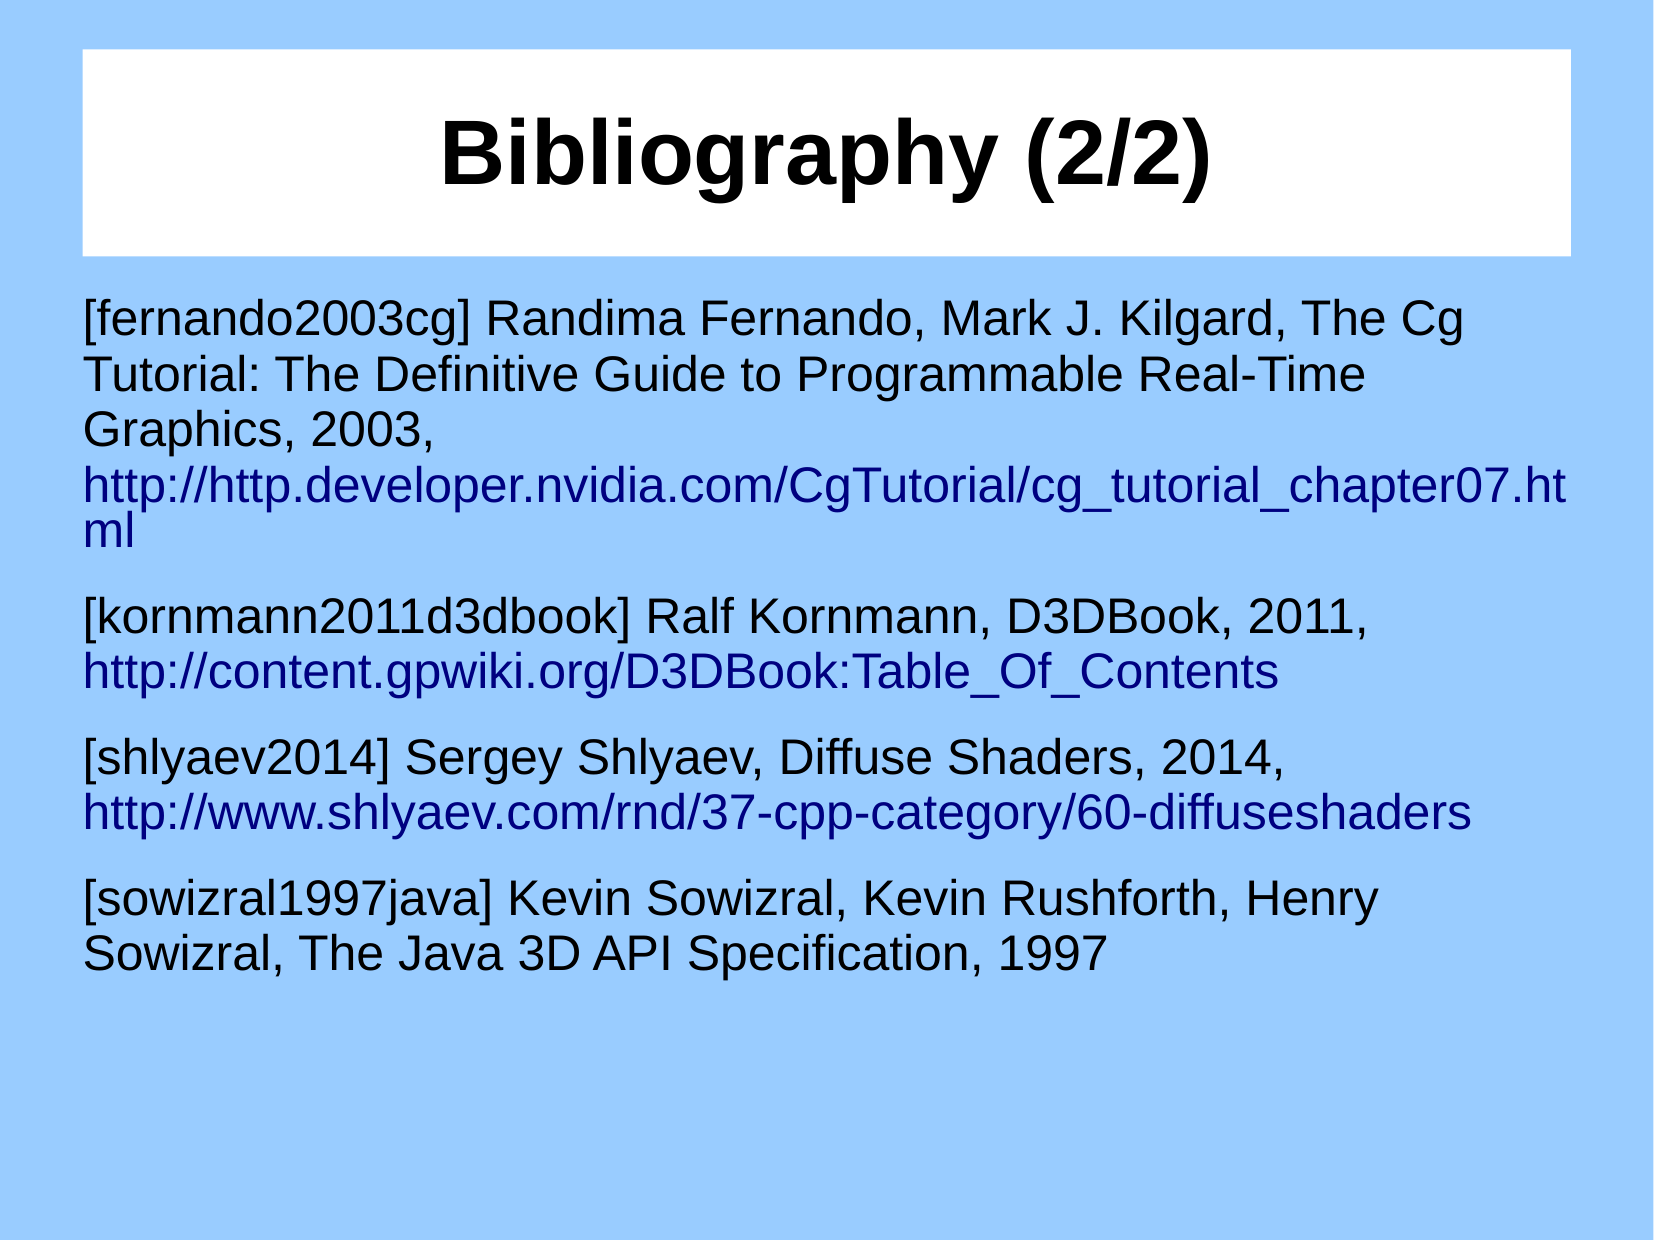

# Bibliography (2/2)
[fernando2003cg] Randima Fernando, Mark J. Kilgard, The Cg Tutorial: The Definitive Guide to Programmable Real-Time Graphics, 2003, http://http.developer.nvidia.com/CgTutorial/cg_tutorial_chapter07.html
[kornmann2011d3dbook] Ralf Kornmann, D3DBook, 2011, http://content.gpwiki.org/D3DBook:Table_Of_Contents
[shlyaev2014] Sergey Shlyaev, Diffuse Shaders, 2014, http://www.shlyaev.com/rnd/37-cpp-category/60-diffuseshaders
[sowizral1997java] Kevin Sowizral, Kevin Rushforth, Henry Sowizral, The Java 3D API Specification, 1997